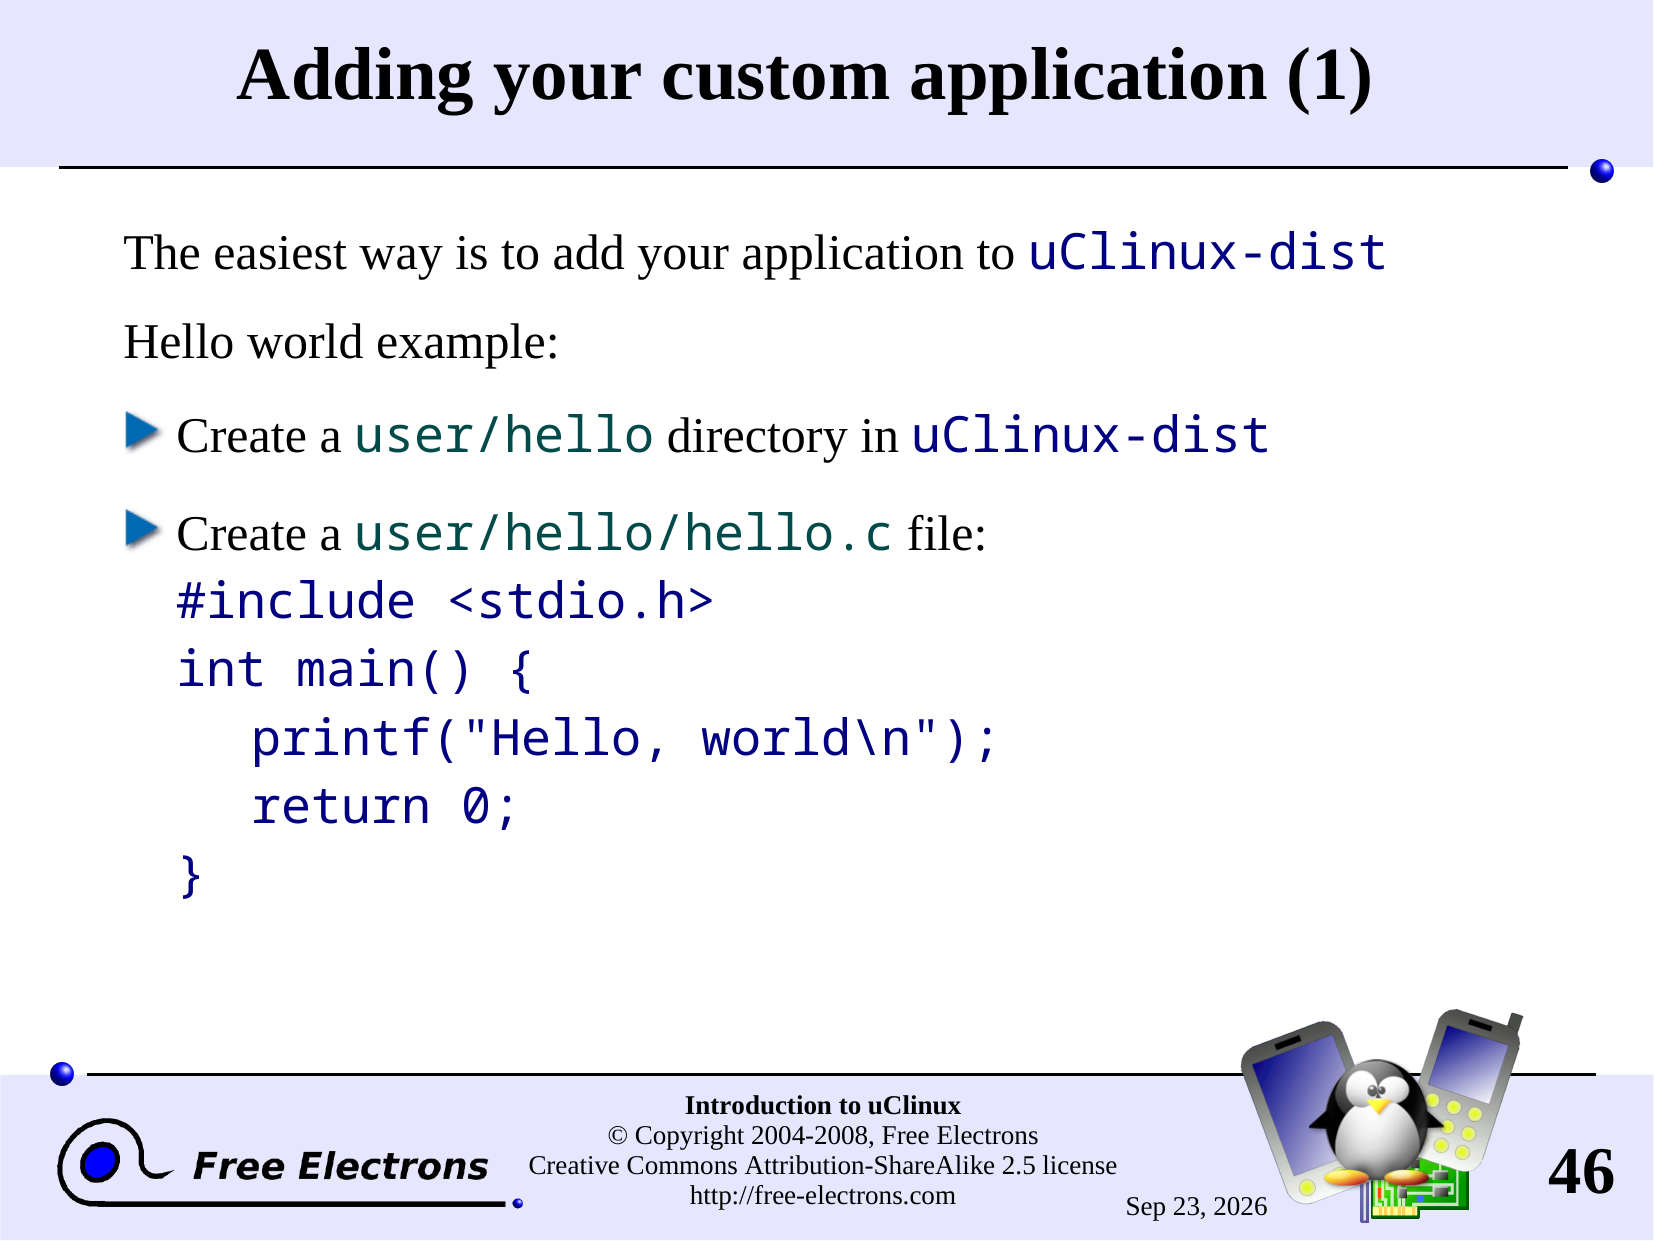

# Adding your custom application (1)
The easiest way is to add your application to uClinux-dist
Hello world example:
Create a user/hello directory in uClinux-dist
Create a user/hello/hello.c file:
#include <stdio.h>
int main() {
	printf("Hello, world\n");
	return 0;
}